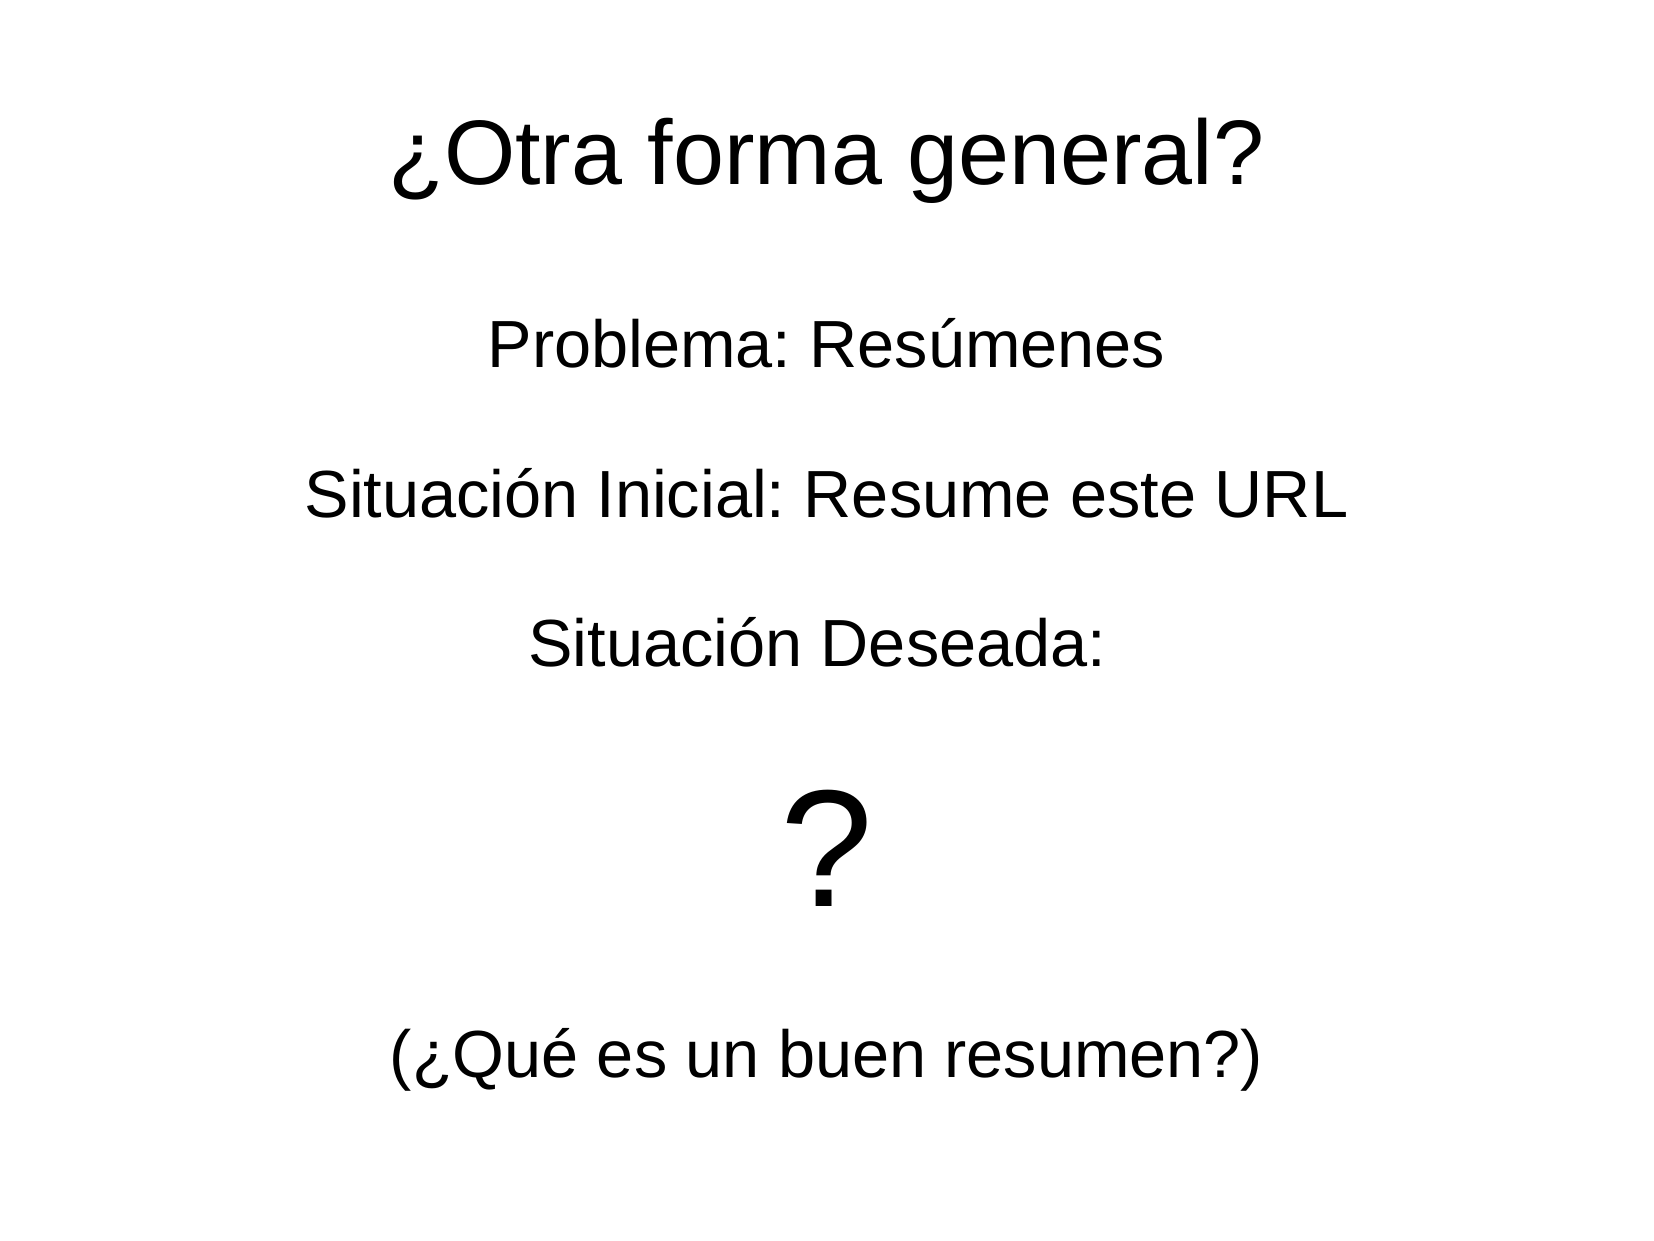

# ¿Otra forma general?
Problema: Resúmenes
Situación Inicial: Resume este URL
Situación Deseada:
?
(¿Qué es un buen resumen?)